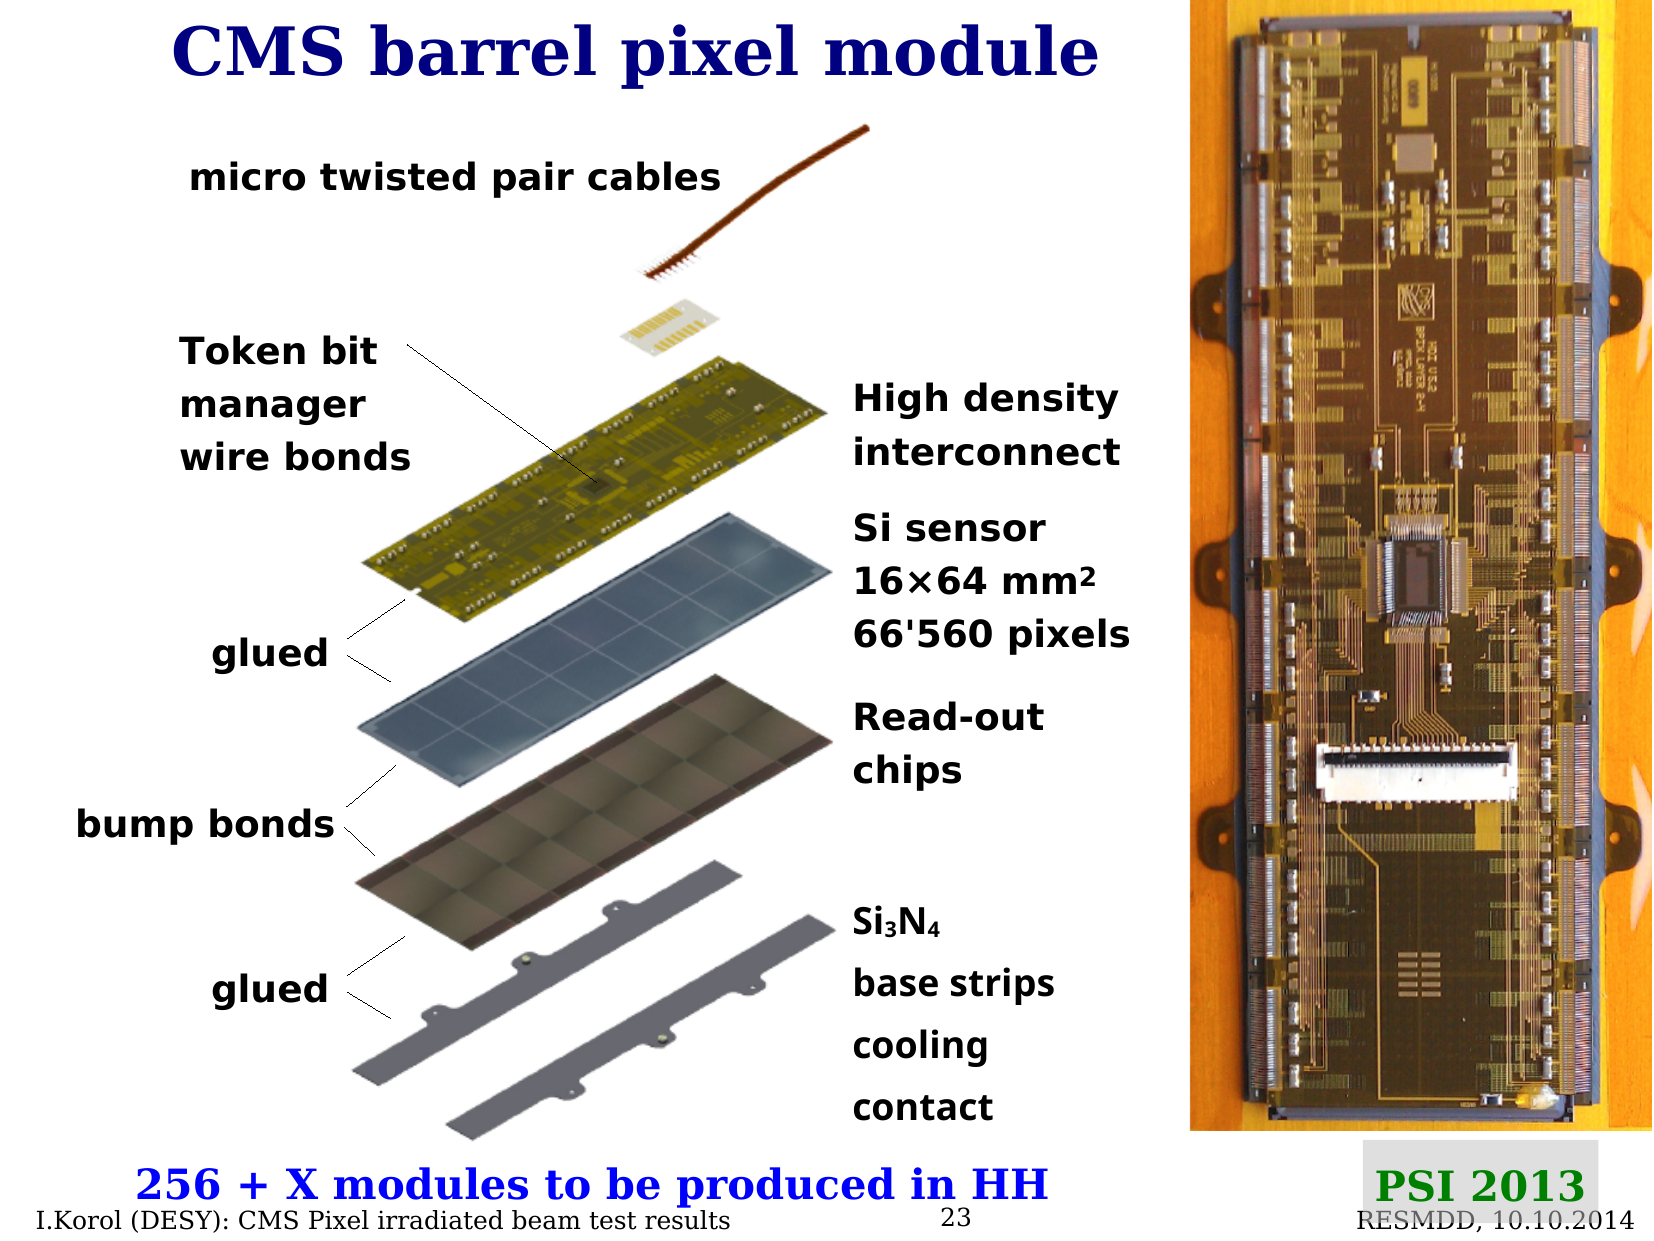

# CMS barrel pixel module
micro twisted pair cables
Token bit
manager
wire bonds
High density
interconnect
Si sensor
16×64 mm2
66'560 pixels
glued
Read-out
chips
bump bonds
Si3N4
base strips
cooling
contact
glued
PSI 2013
256 + X modules to be produced in HH